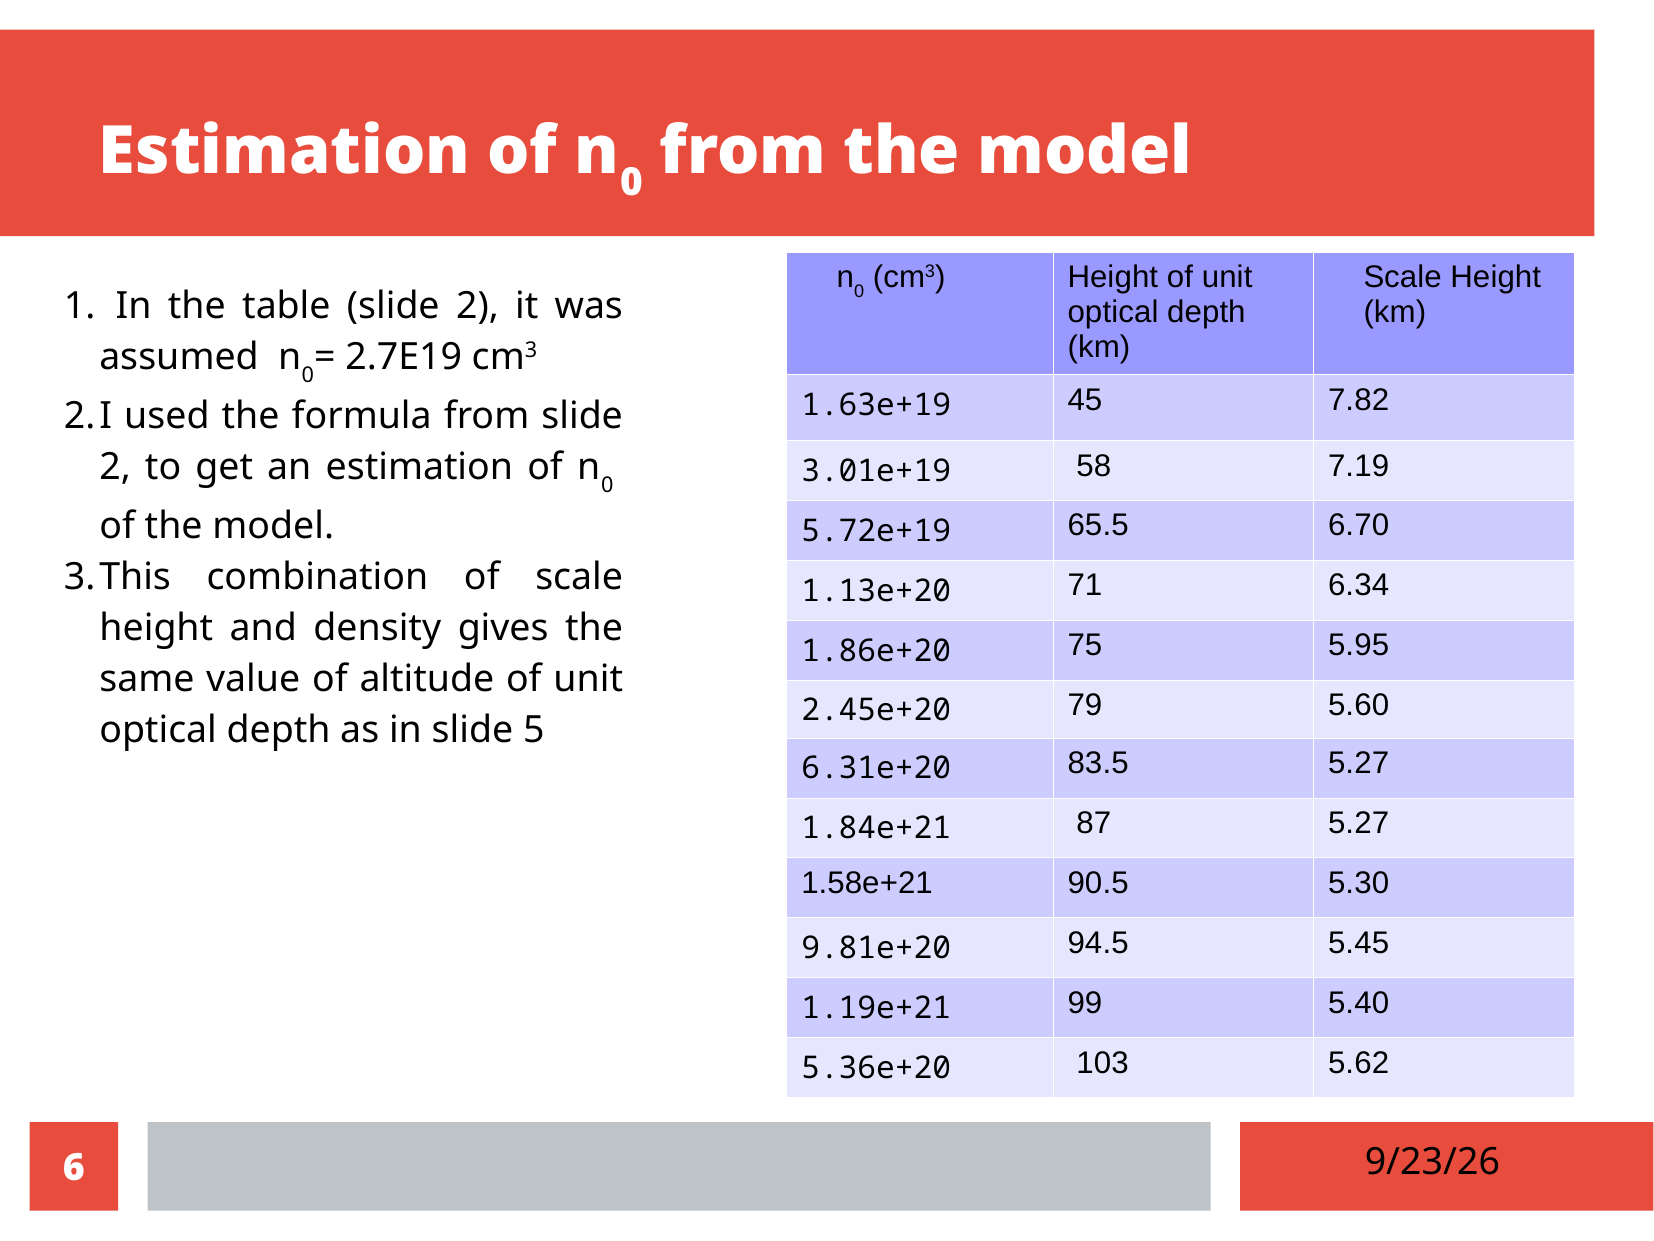

# Estimation of n0 from the model
| n0 (cm3) | Height of unit optical depth (km) | Scale Height (km) |
| --- | --- | --- |
| 1.63e+19 | 45 | 7.82 |
| 3.01e+19 | 58 | 7.19 |
| 5.72e+19 | 65.5 | 6.70 |
| 1.13e+20 | 71 | 6.34 |
| 1.86e+20 | 75 | 5.95 |
| 2.45e+20 | 79 | 5.60 |
| 6.31e+20 | 83.5 | 5.27 |
| 1.84e+21 | 87 | 5.27 |
| 1.58e+21 | 90.5 | 5.30 |
| 9.81e+20 | 94.5 | 5.45 |
| 1.19e+21 | 99 | 5.40 |
| 5.36e+20 | 103 | 5.62 |
 In the table (slide 2), it was assumed n0= 2.7E19 cm3
I used the formula from slide 2, to get an estimation of n0 of the model.
This combination of scale height and density gives the same value of altitude of unit optical depth as in slide 5
6